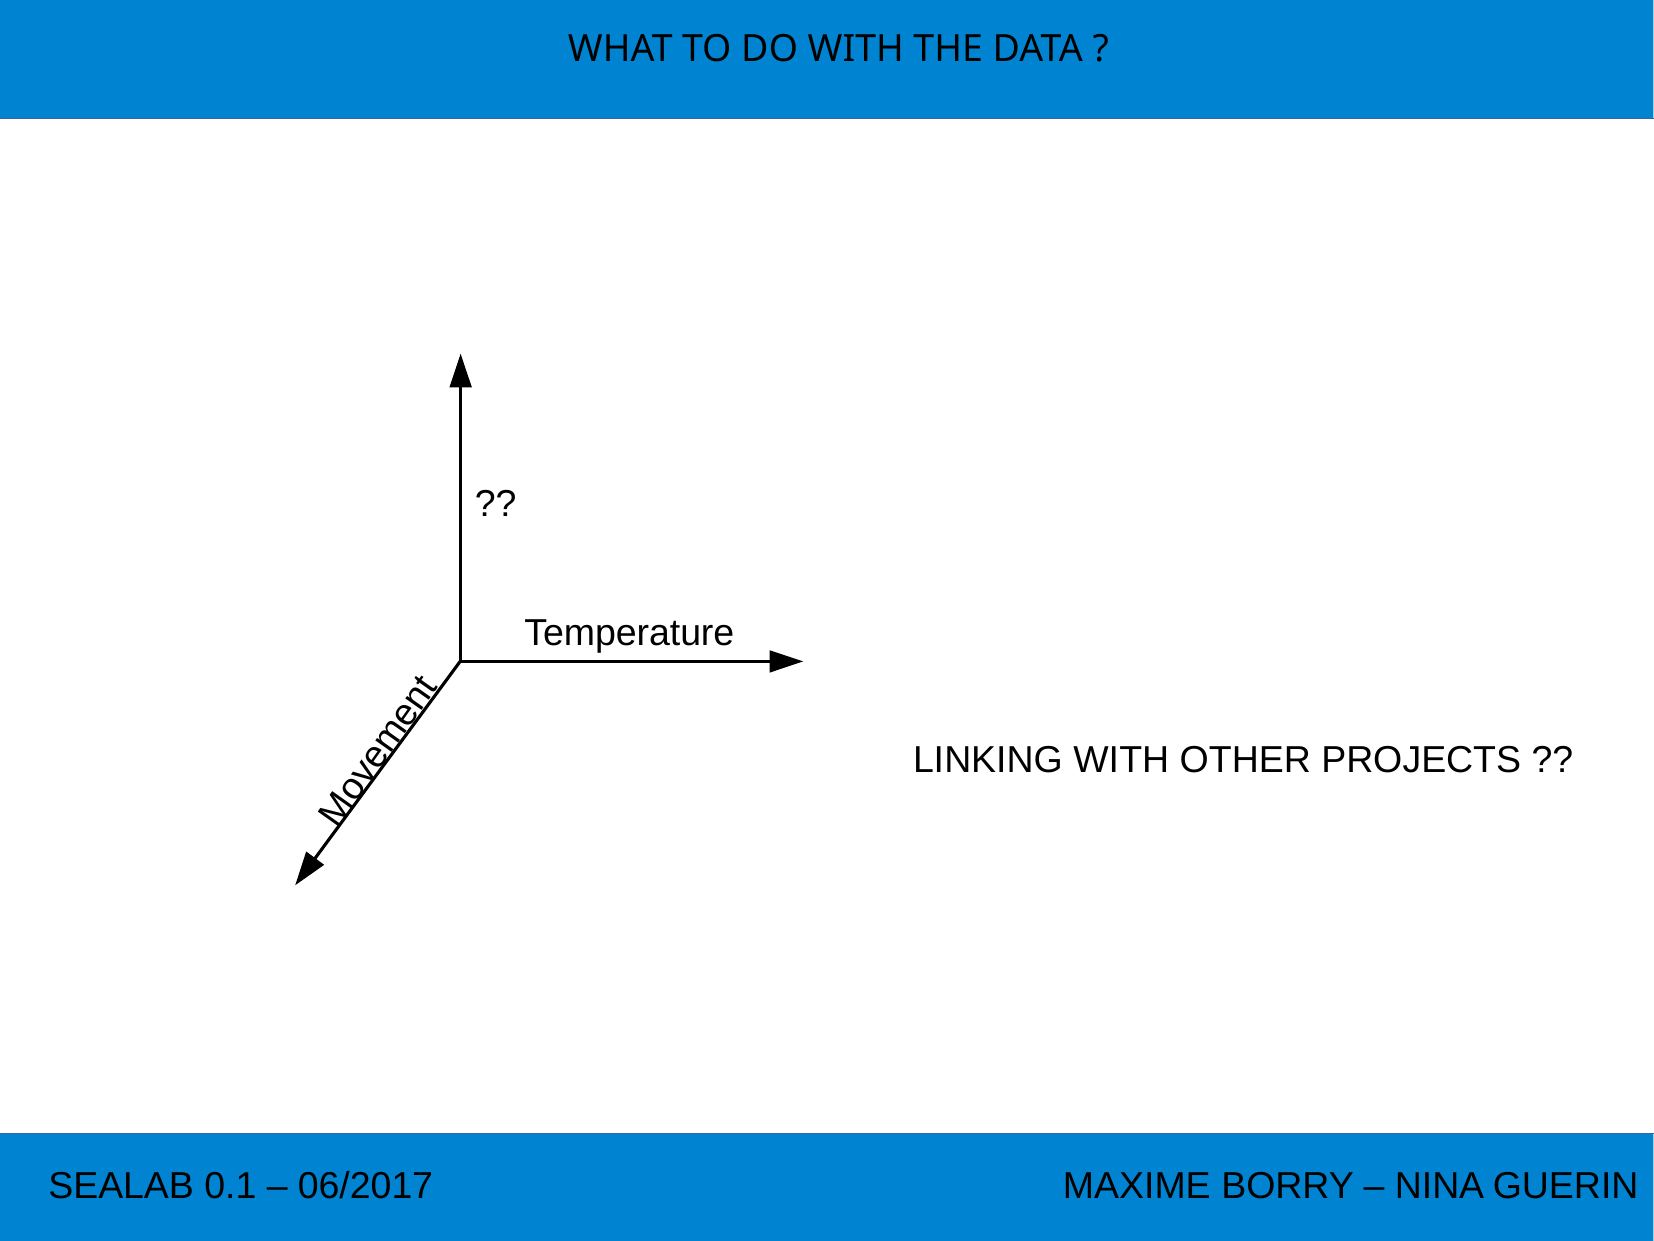

WHAT TO DO WITH THE DATA ?
??
Temperature
Movement
LINKING WITH OTHER PROJECTS ??
SEALAB 0.1 – 06/2017
MAXIME BORRY – NINA GUERIN